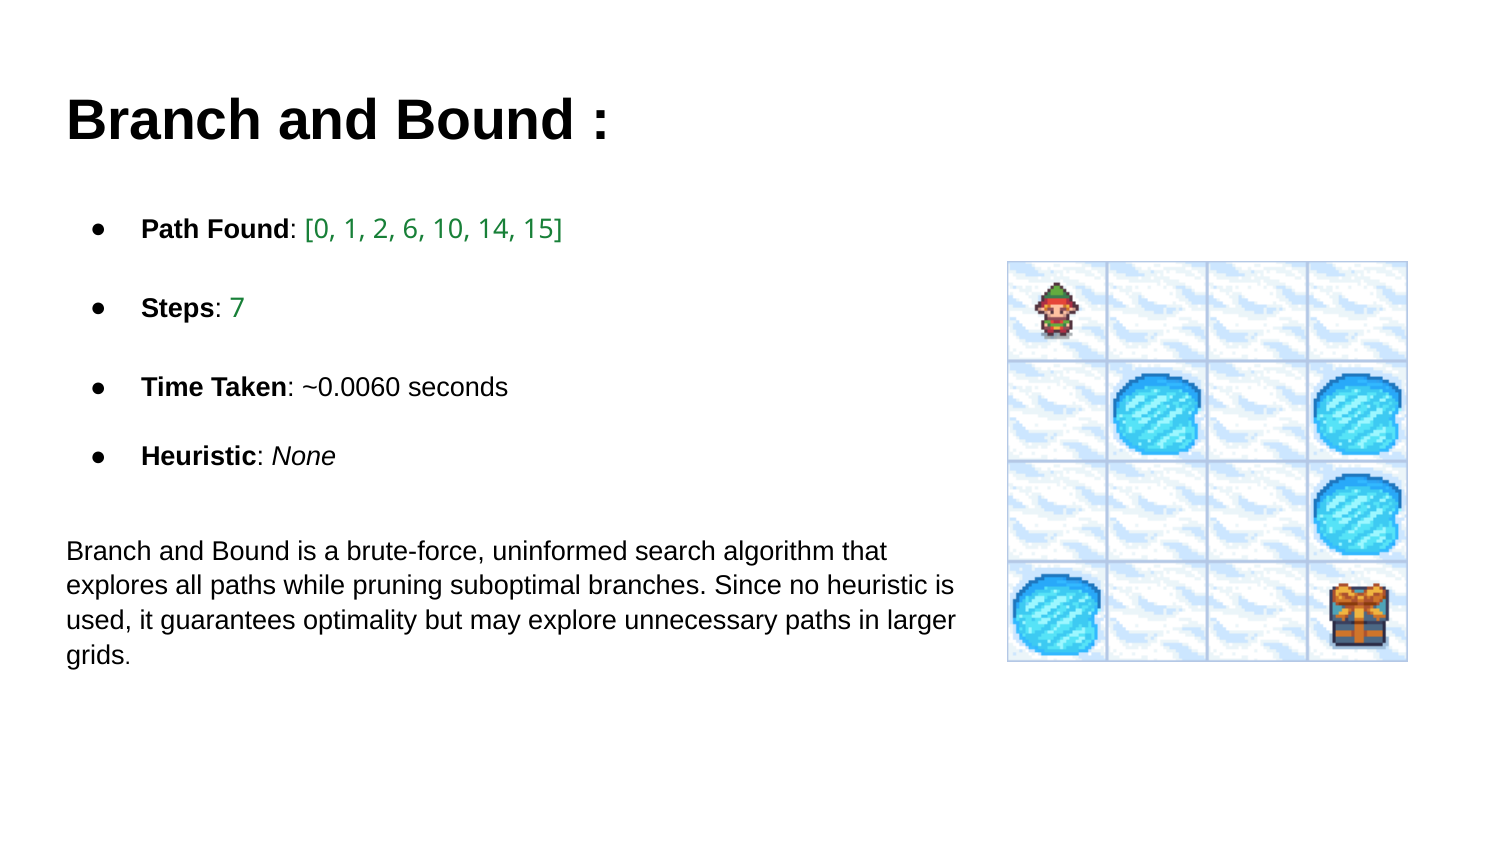

# Branch and Bound :
Path Found: [0, 1, 2, 6, 10, 14, 15]
Steps: 7
Time Taken: ~0.0060 seconds
Heuristic: None
Branch and Bound is a brute-force, uninformed search algorithm that explores all paths while pruning suboptimal branches. Since no heuristic is used, it guarantees optimality but may explore unnecessary paths in larger grids.